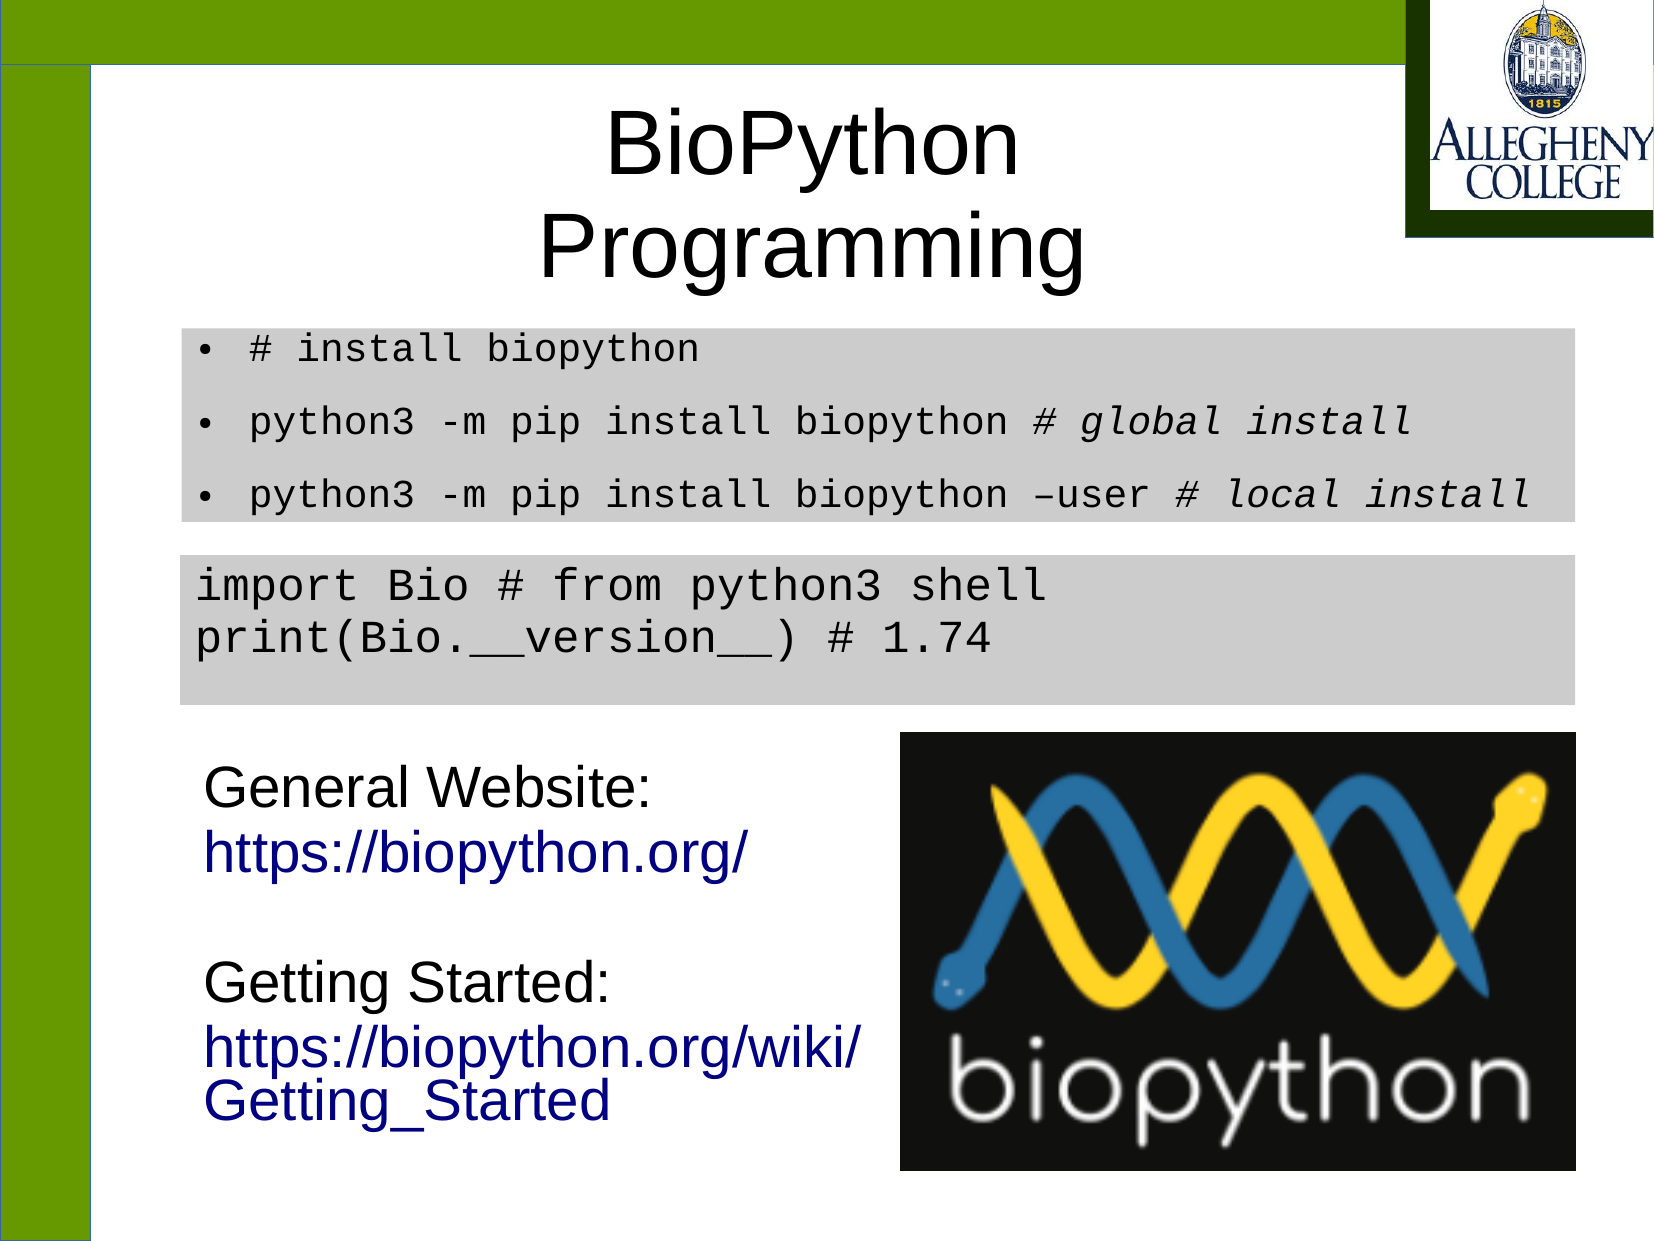

# BioPython Programming
# install biopython
python3 -m pip install biopython # global install
python3 -m pip install biopython –user # local install
Follow along and Save your notes in a text file.
import Bio # from python3 shell
print(Bio.__version__) # 1.74
General Website:
https://biopython.org/
Getting Started:
https://biopython.org/wiki/Getting_Started